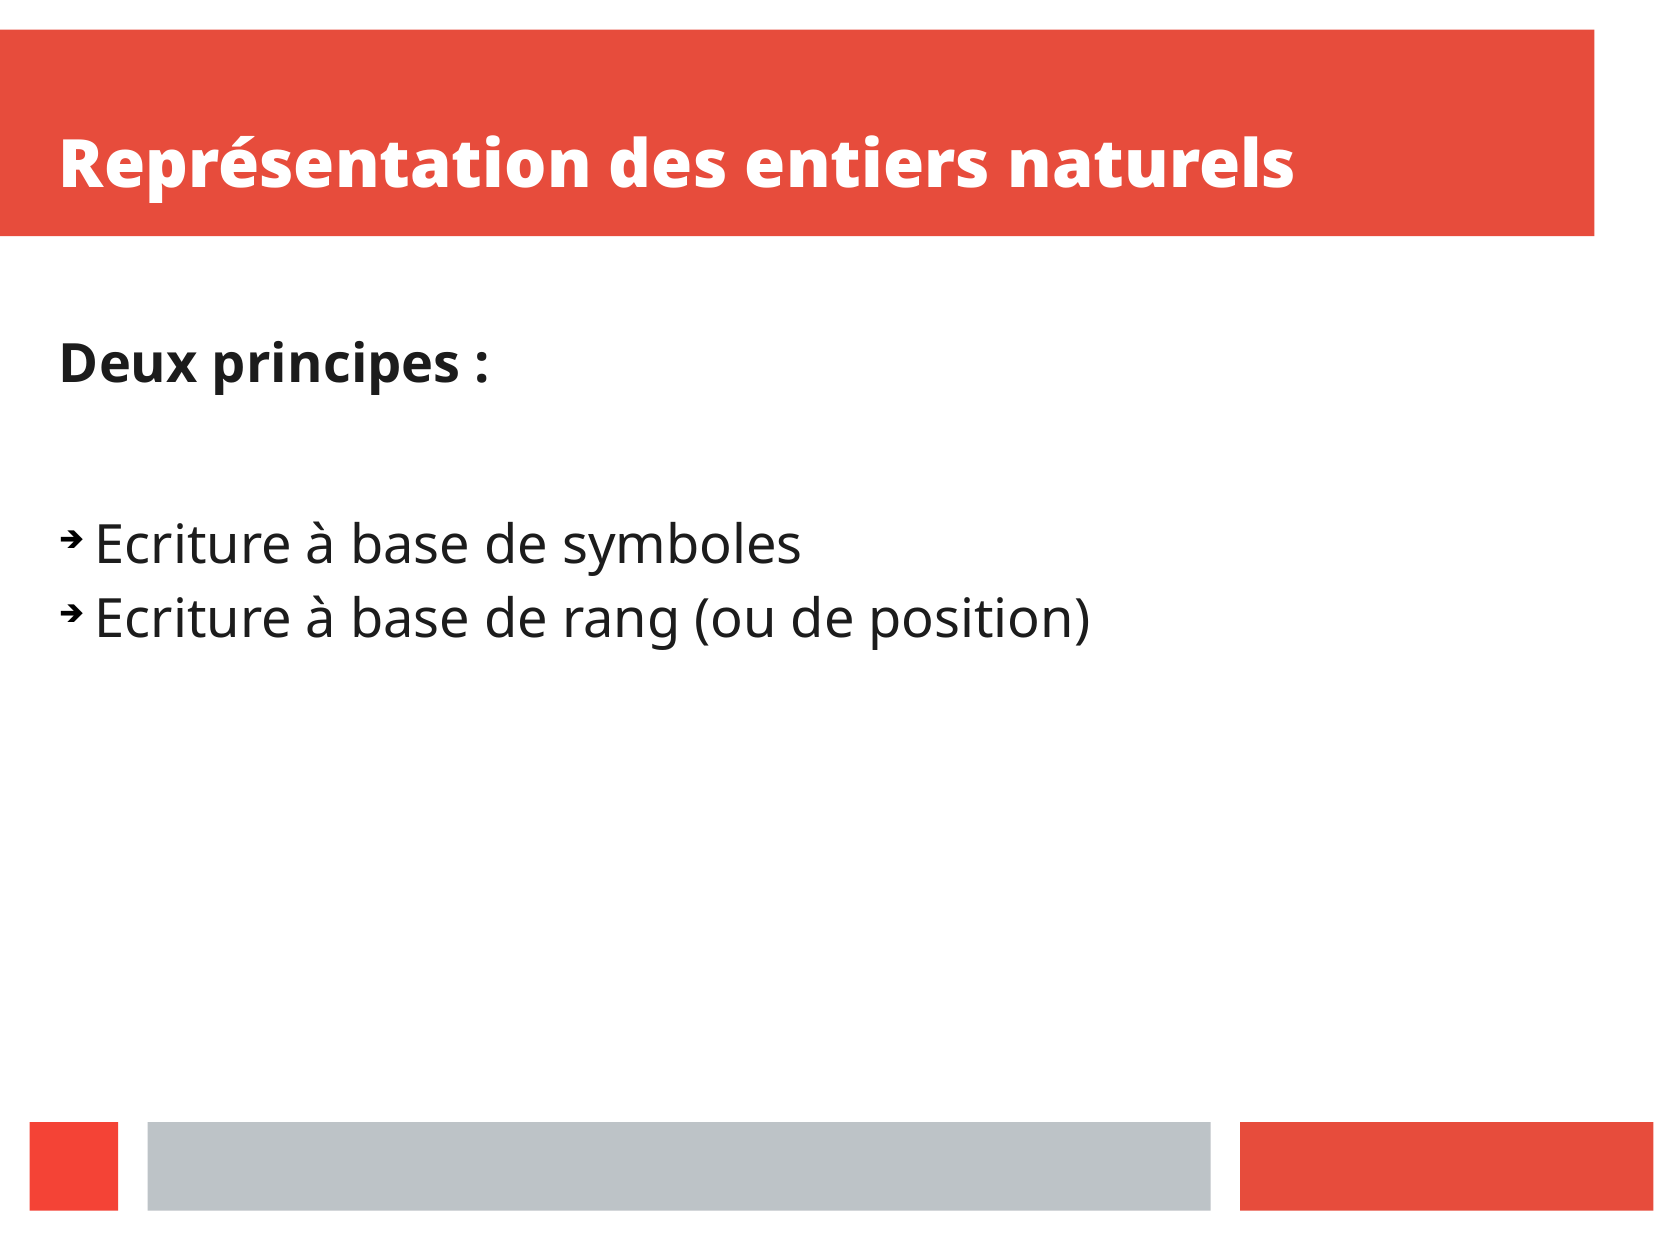

# Représentation des entiers naturels
Deux principes :
Ecriture à base de symboles
Ecriture à base de rang (ou de position)